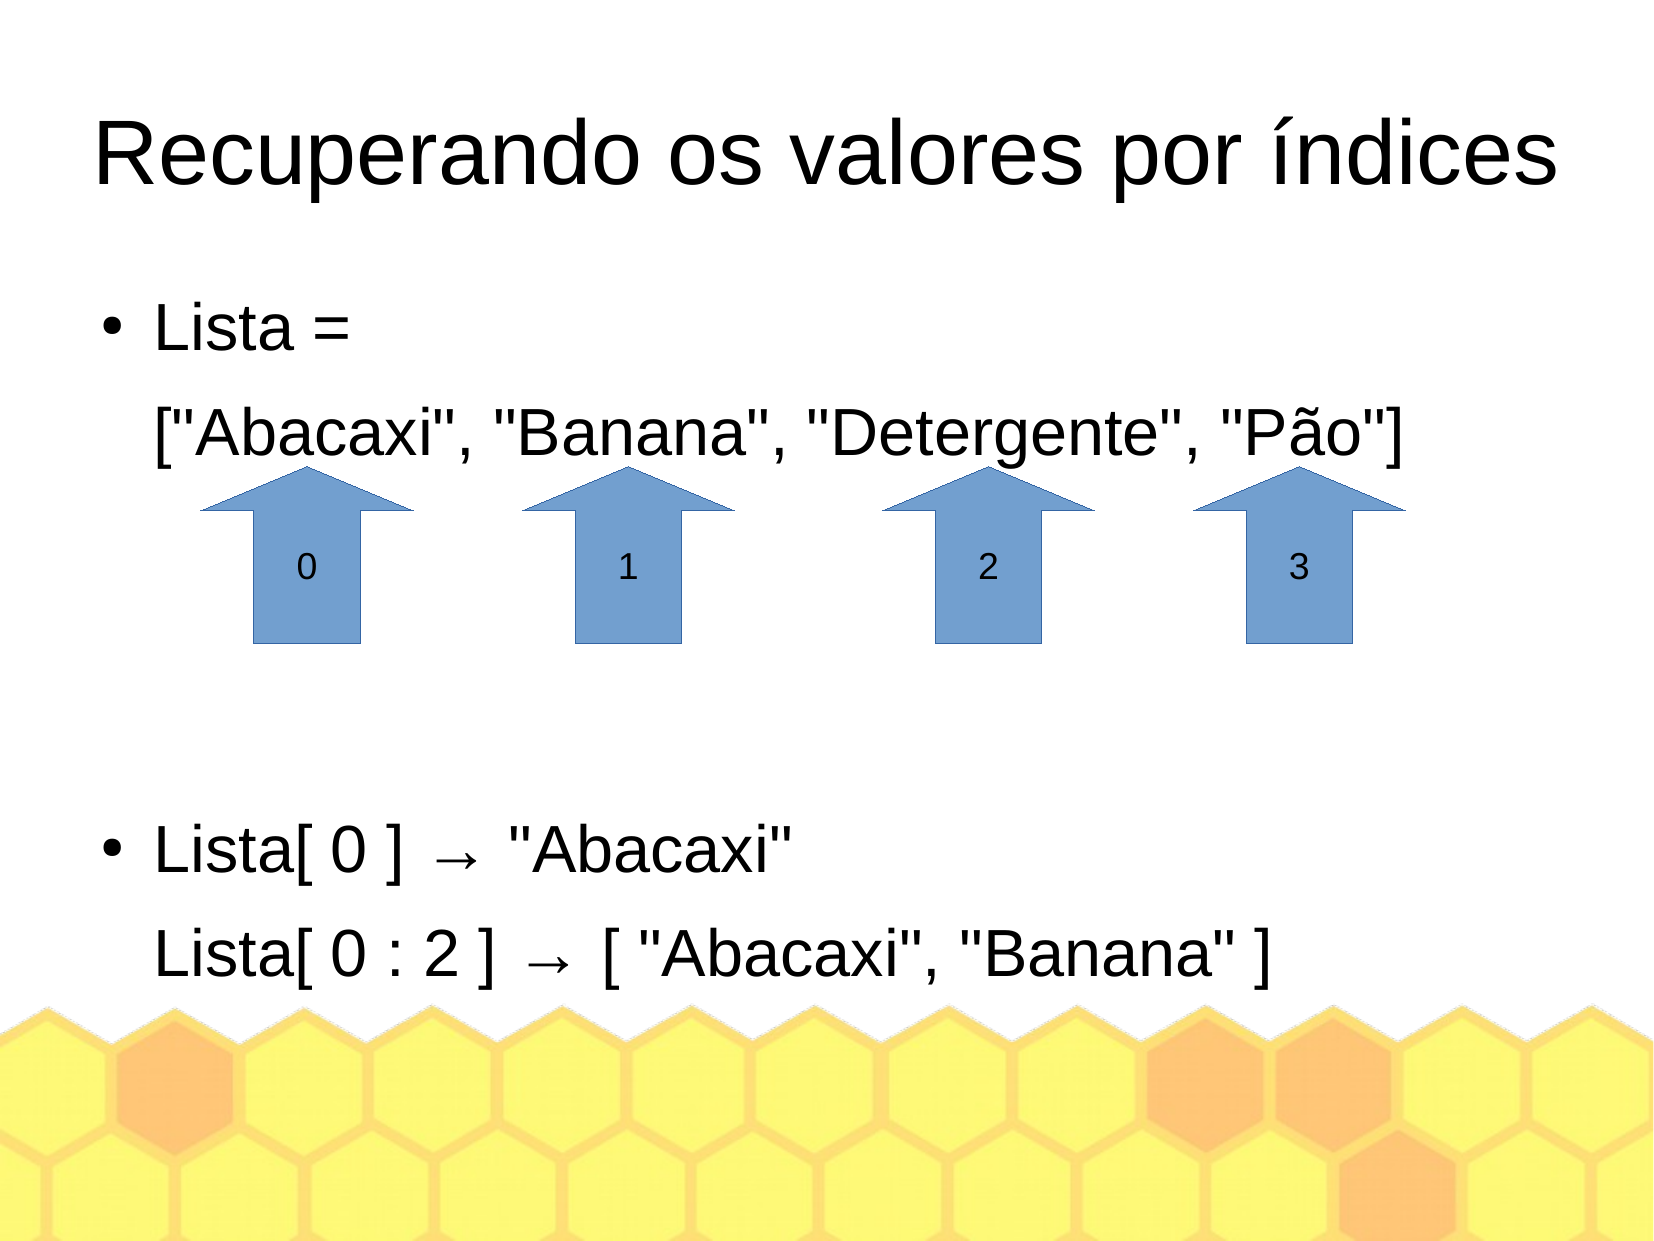

# Recuperando os valores por índices
Lista =
["Abacaxi", "Banana", "Detergente", "Pão"]
Lista[ 0 ] → "Abacaxi"
Lista[ 0 : 2 ] → [ "Abacaxi", "Banana" ]
0
1
2
3